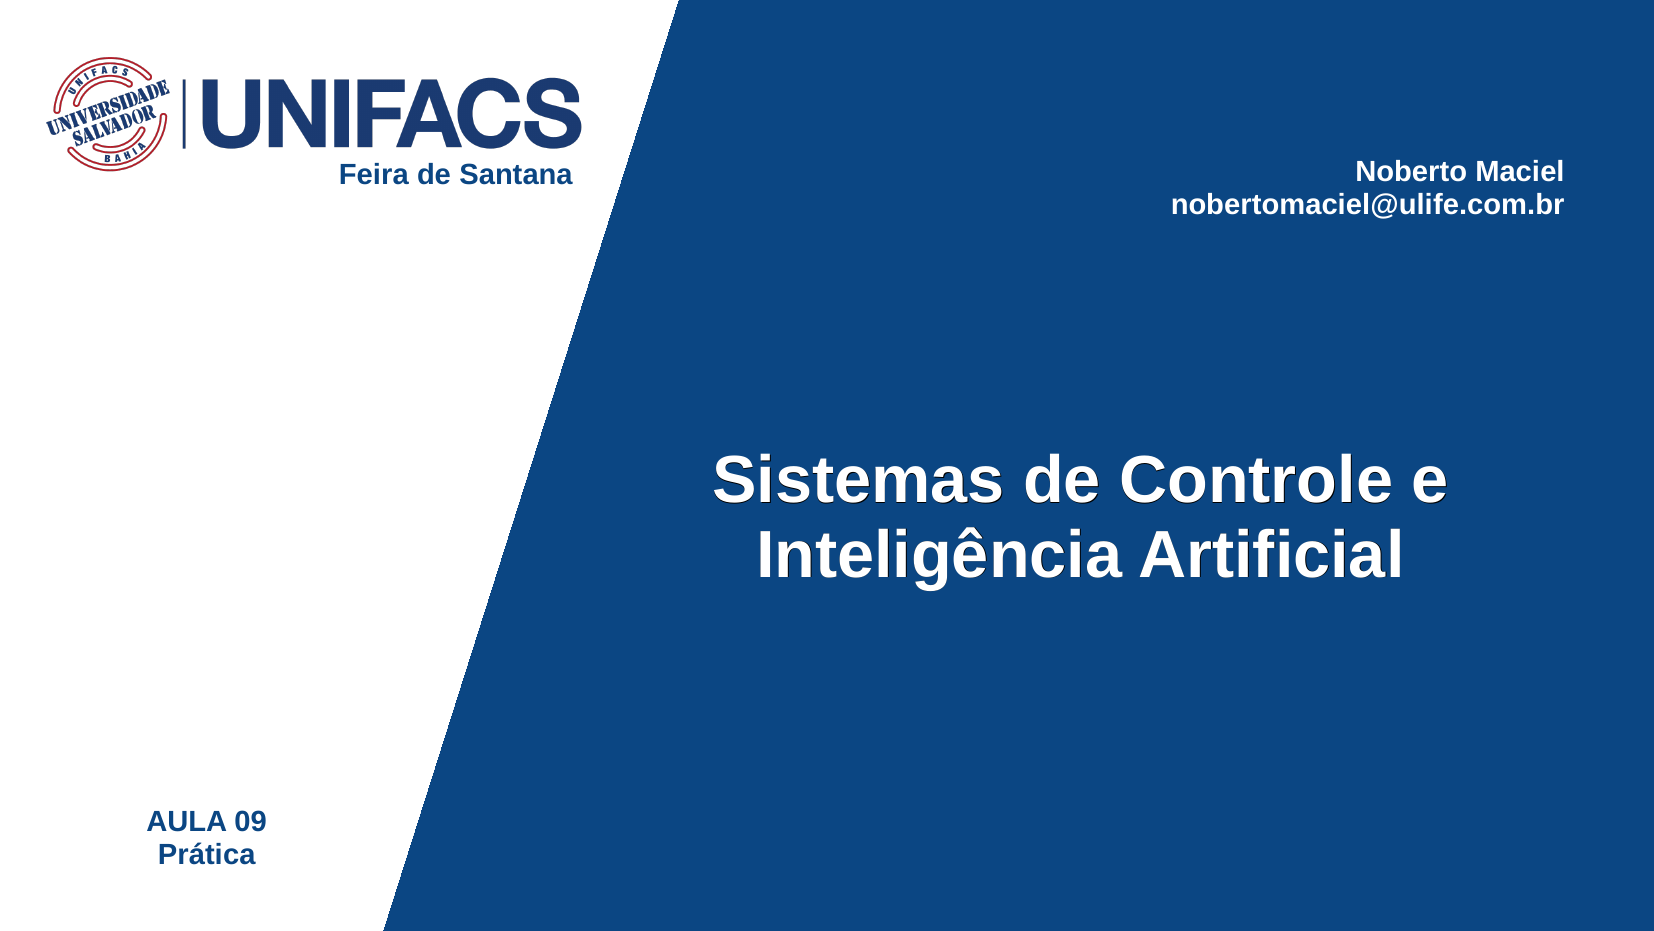

# Noberto Maciel nobertomaciel@ulife.com.br
Feira de Santana
Sistemas de Controle e Inteligência Artificial
AULA 09
Prática